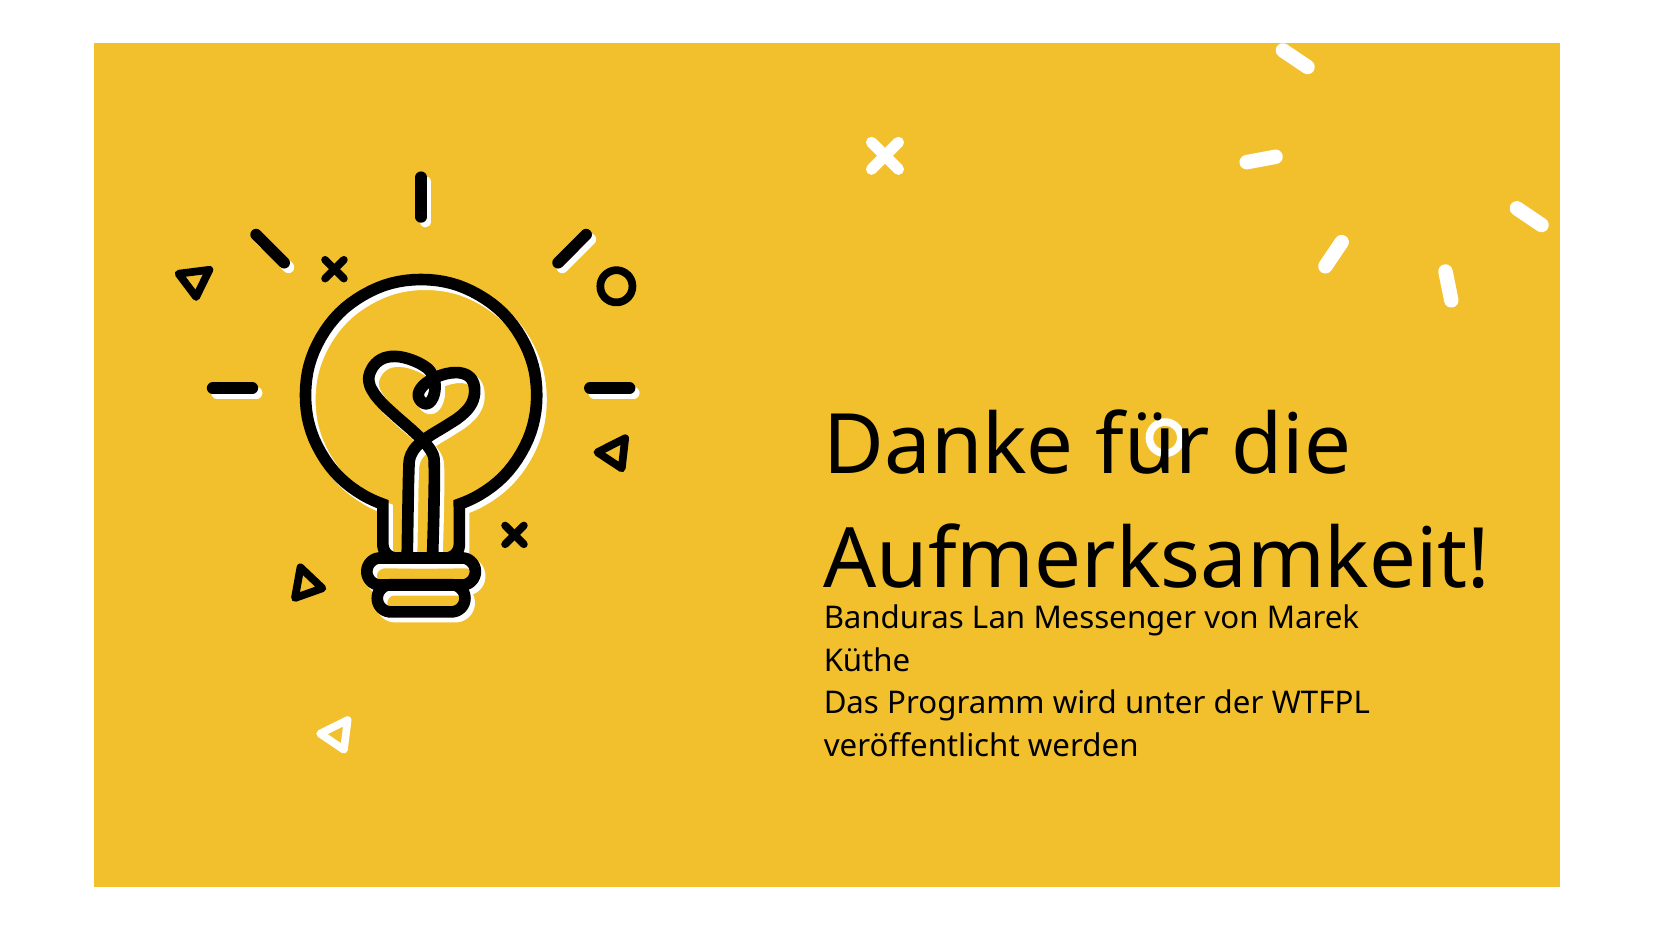

# Danke für die Aufmerksamkeit!
Banduras Lan Messenger von Marek Küthe
Das Programm wird unter der WTFPL veröffentlicht werden